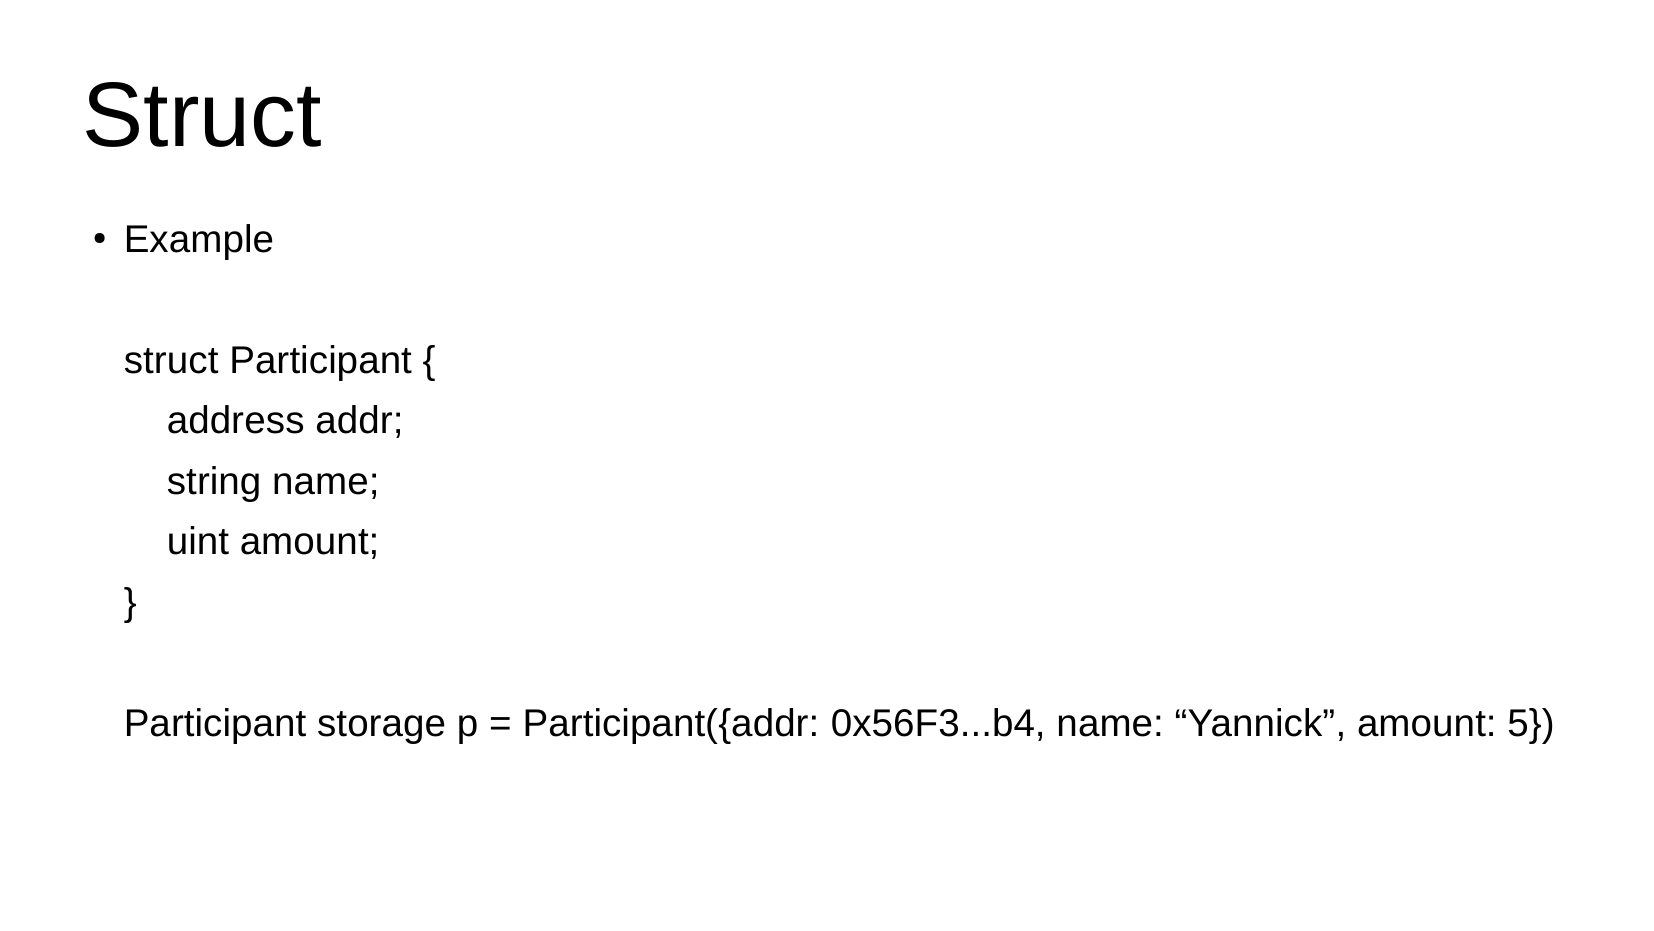

# Struct
Example
struct Participant {
 address addr;
 string name;
 uint amount;
}
Participant storage p = Participant({addr: 0x56F3...b4, name: “Yannick”, amount: 5})